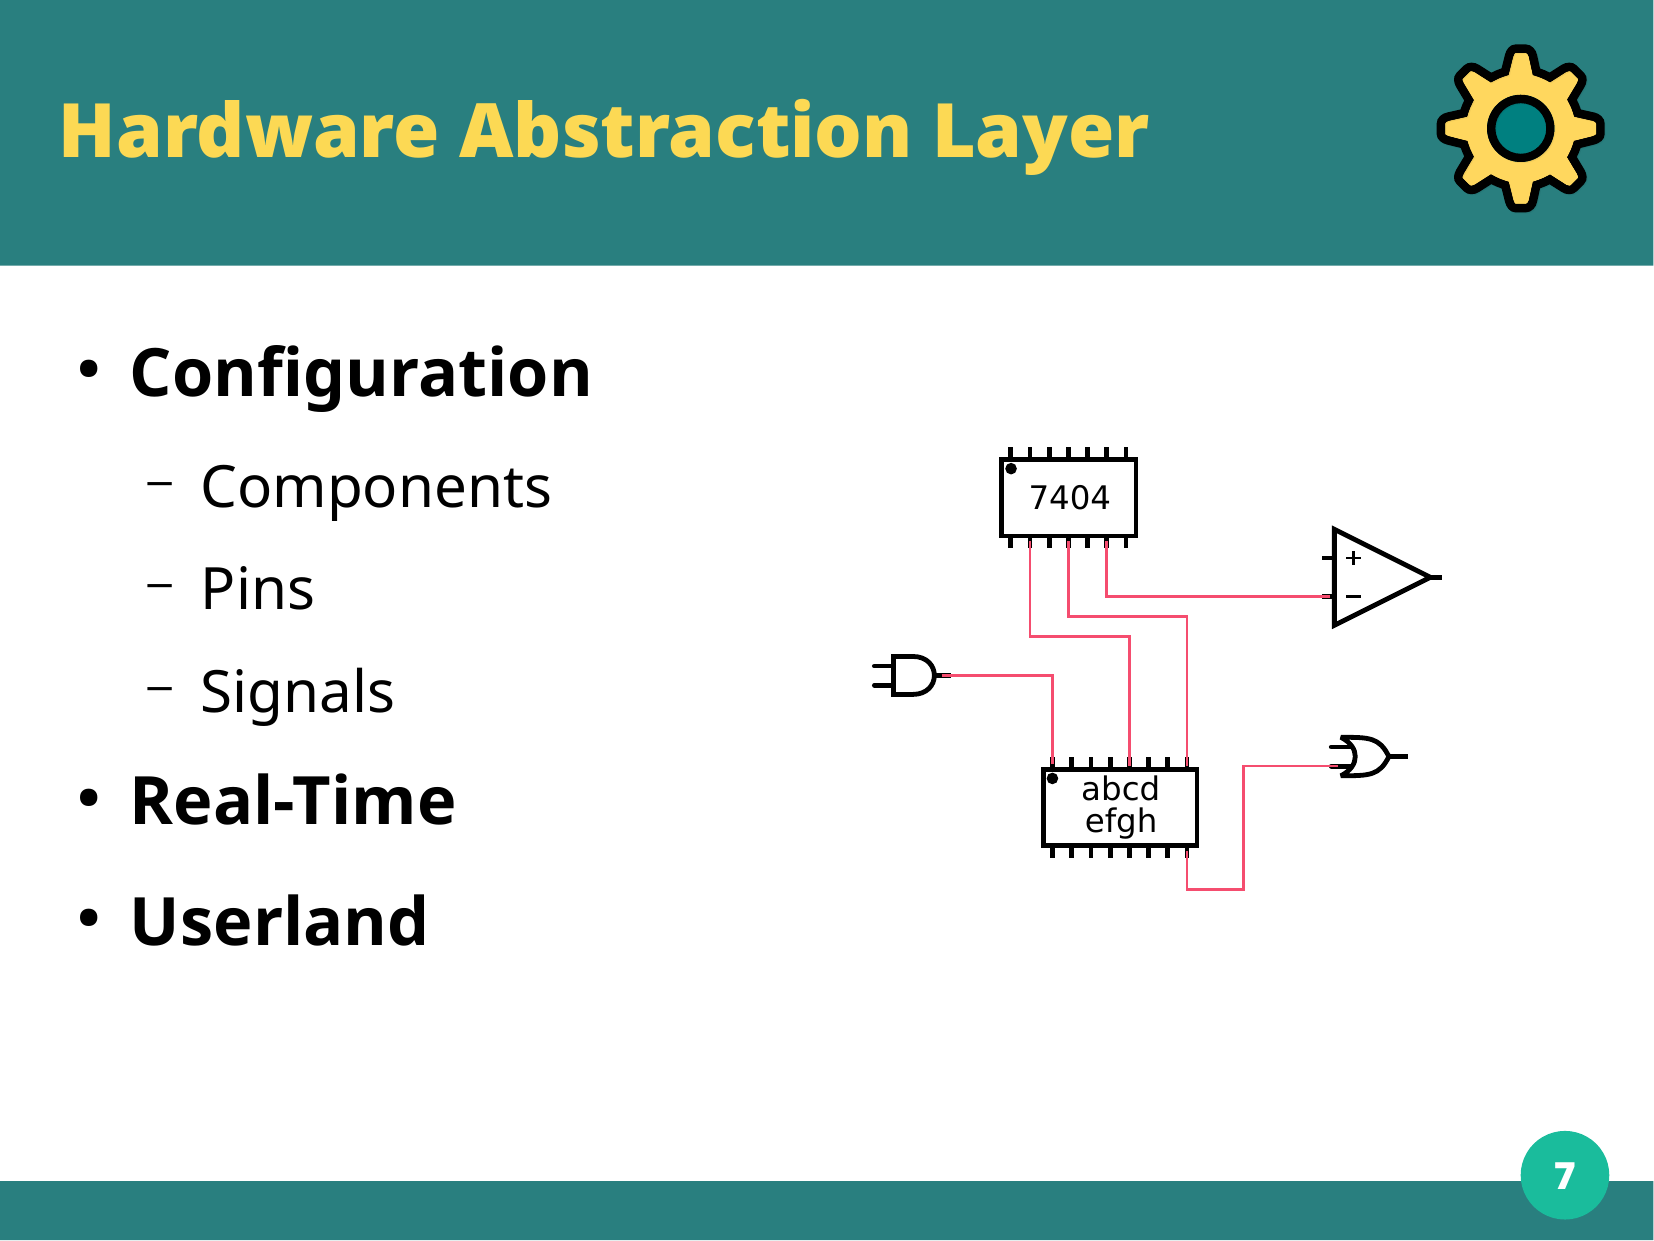

# Hardware Abstraction Layer
Configuration
Components
Pins
Signals
Real-Time
Userland
7